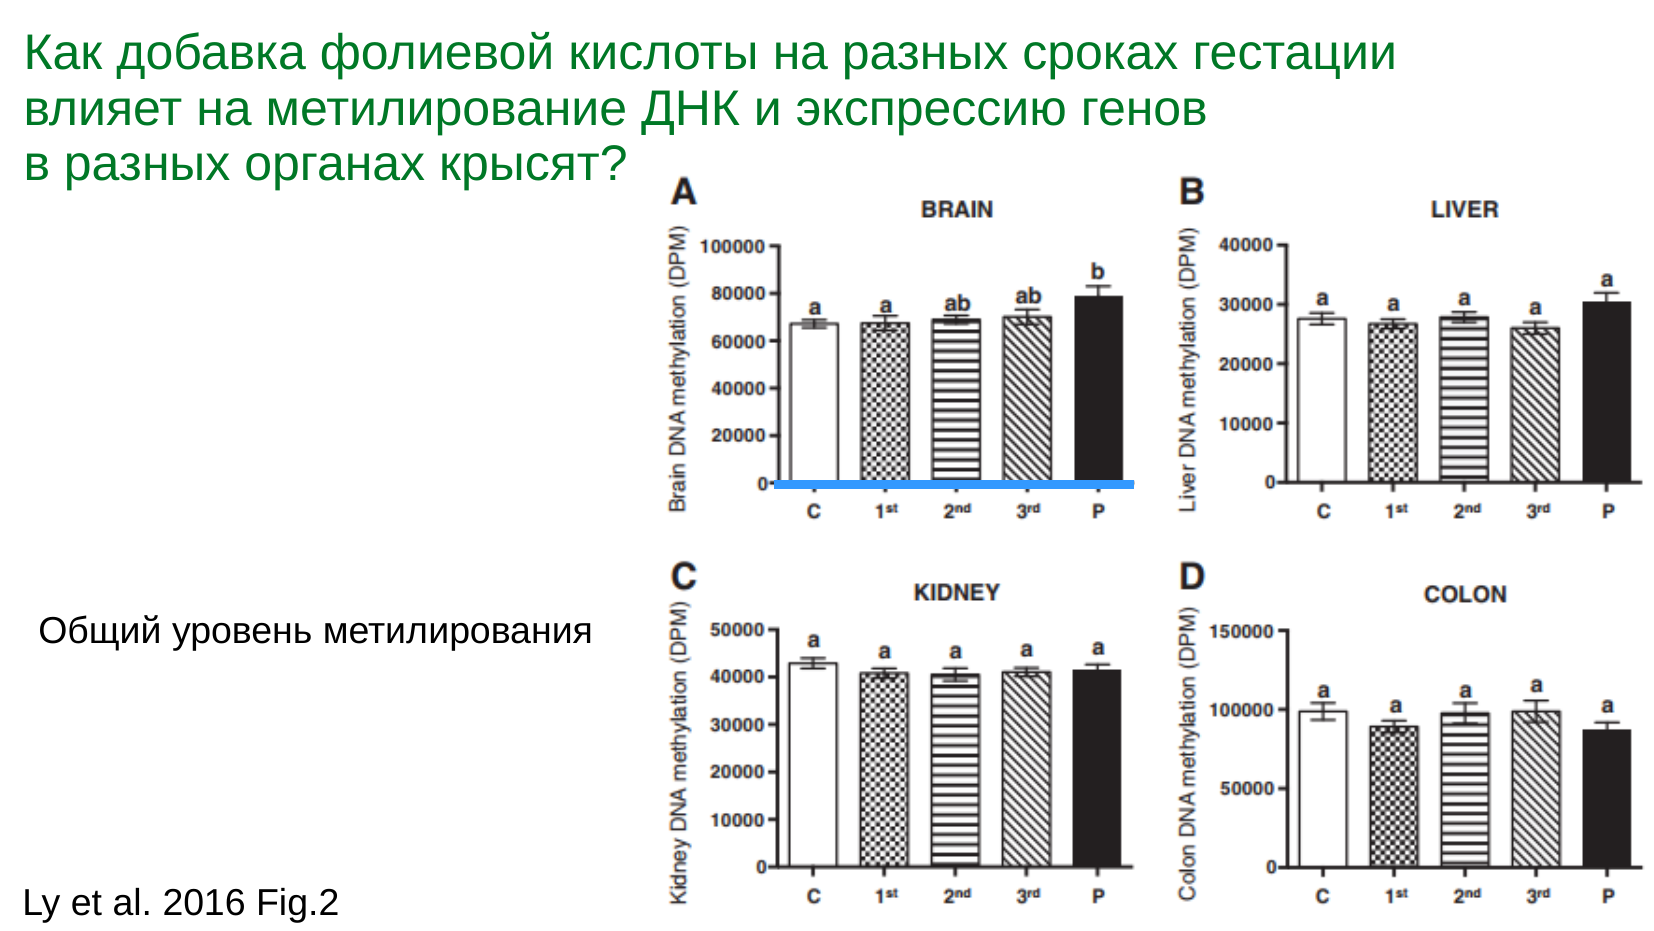

# Как добавка фолиевой кислоты на разных сроках гестации влияет на метилирование ДНК и экспрессию генов в разных органах крысят?
Общий уровень метилирования
Ly et al. 2016 Fig.2